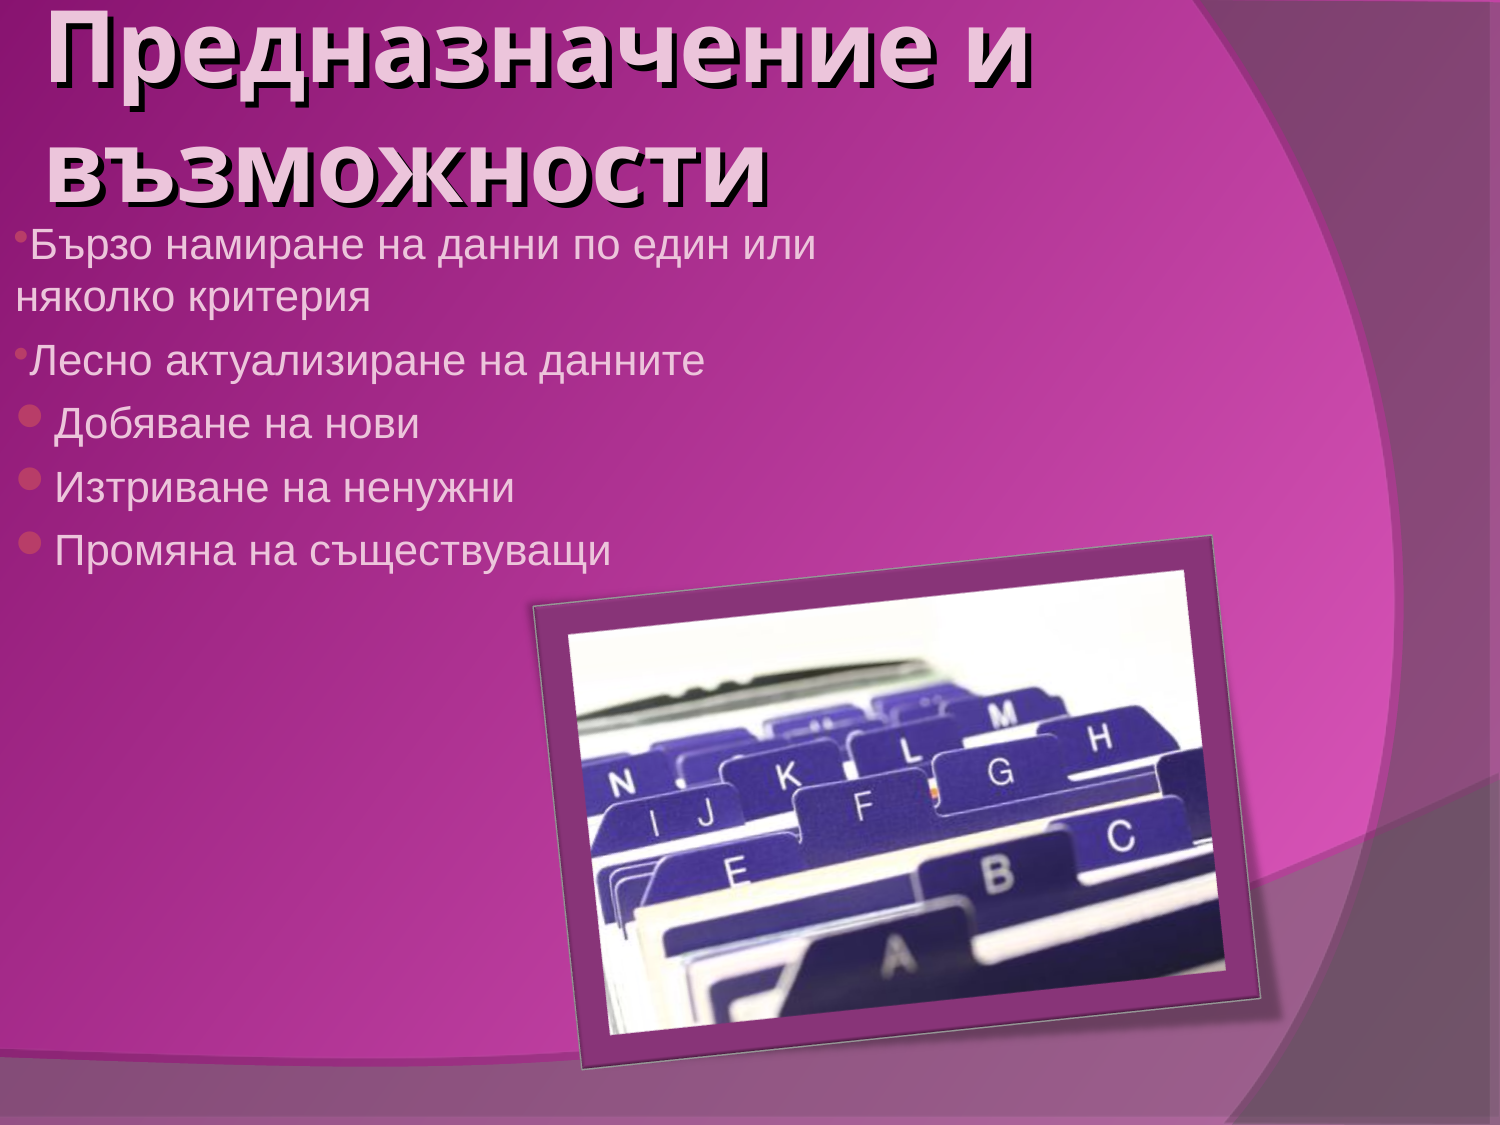

# Предназначение и възможности
Бързо намиране на данни по един или няколко критерия
Лесно актуализиране на данните
Добяване на нови
Изтриване на ненужни
Промяна на съществуващи